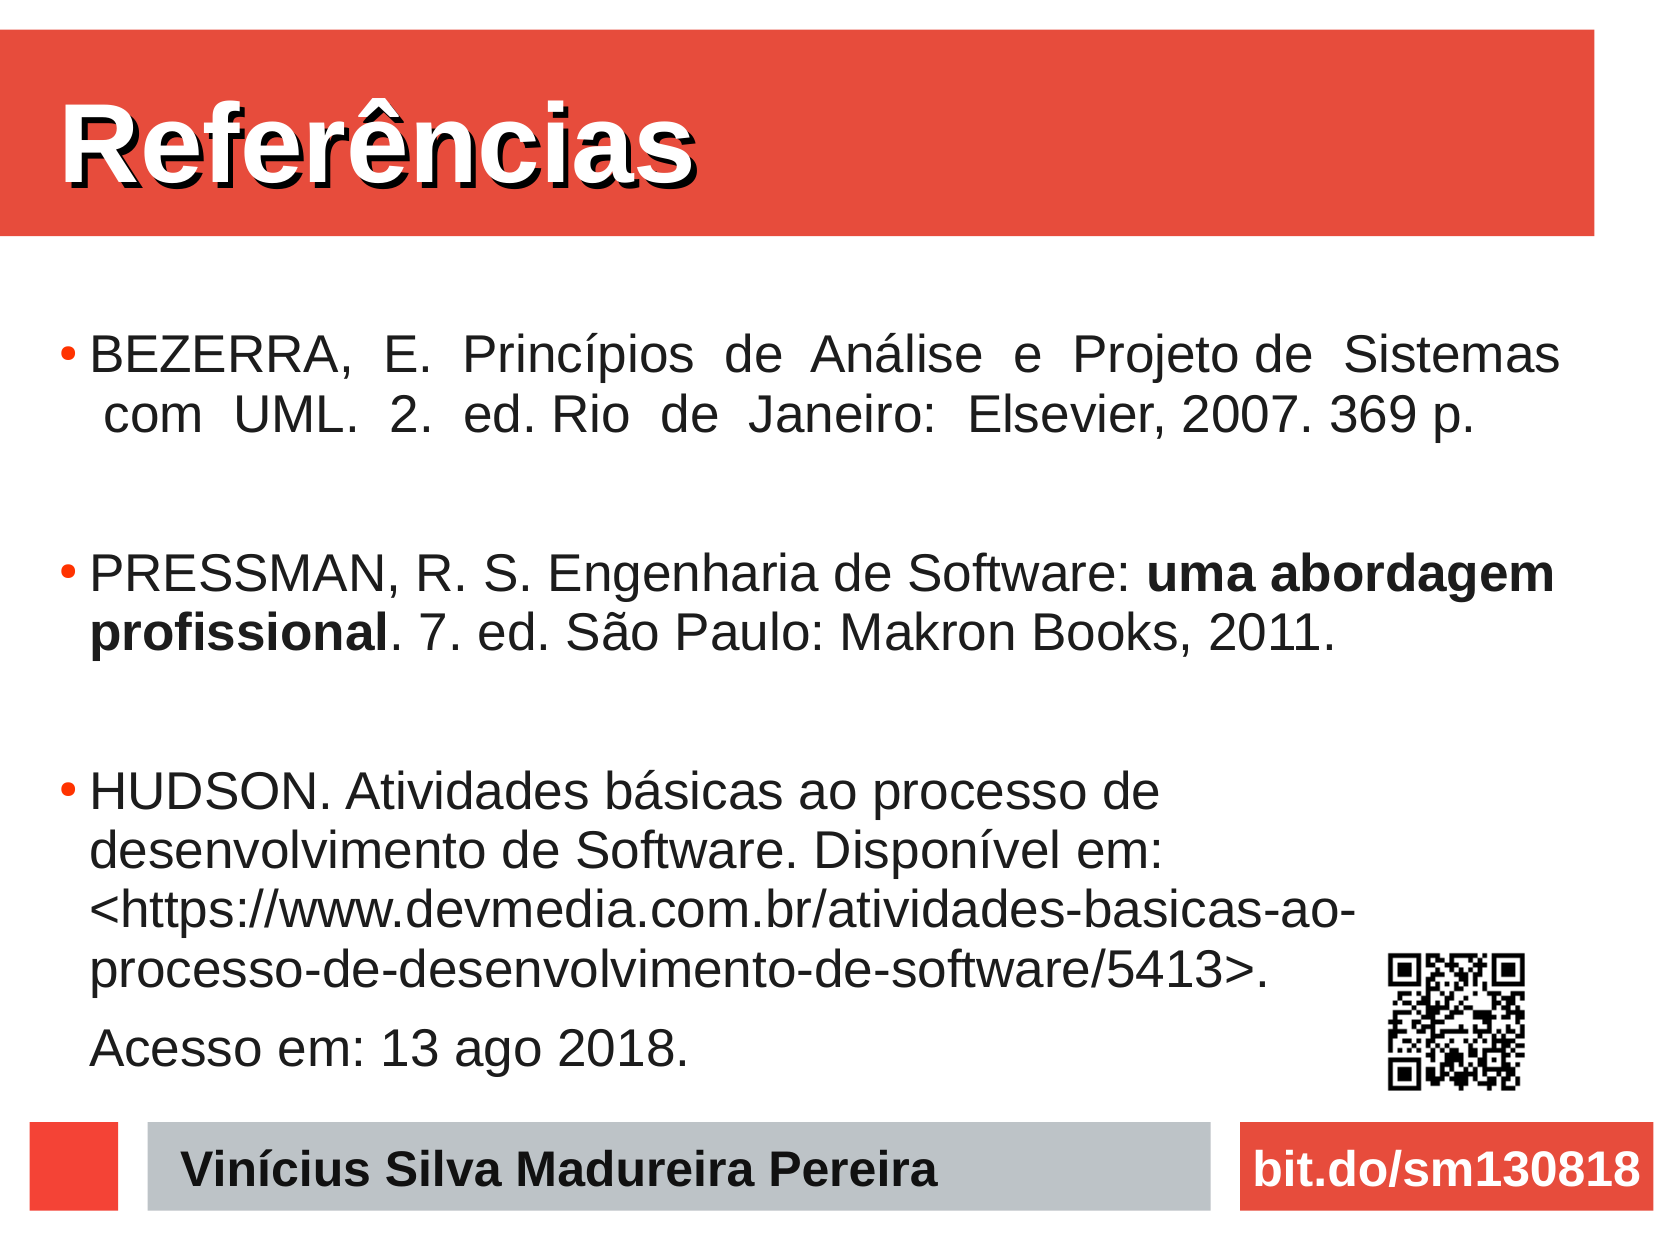

# Referências
BEZERRA, E. Princípios de Análise e Projeto de Sistemas com UML. 2. ed. Rio de Janeiro: Elsevier, 2007. 369 p.
PRESSMAN, R. S. Engenharia de Software: uma abordagem profissional. 7. ed. São Paulo: Makron Books, 2011.
HUDSON. Atividades básicas ao processo de desenvolvimento de Software. Disponível em: <https://www.devmedia.com.br/atividades-basicas-ao-processo-de-desenvolvimento-de-software/5413>.
Acesso em: 13 ago 2018.
Vinícius Silva Madureira Pereira
bit.do/sm130818